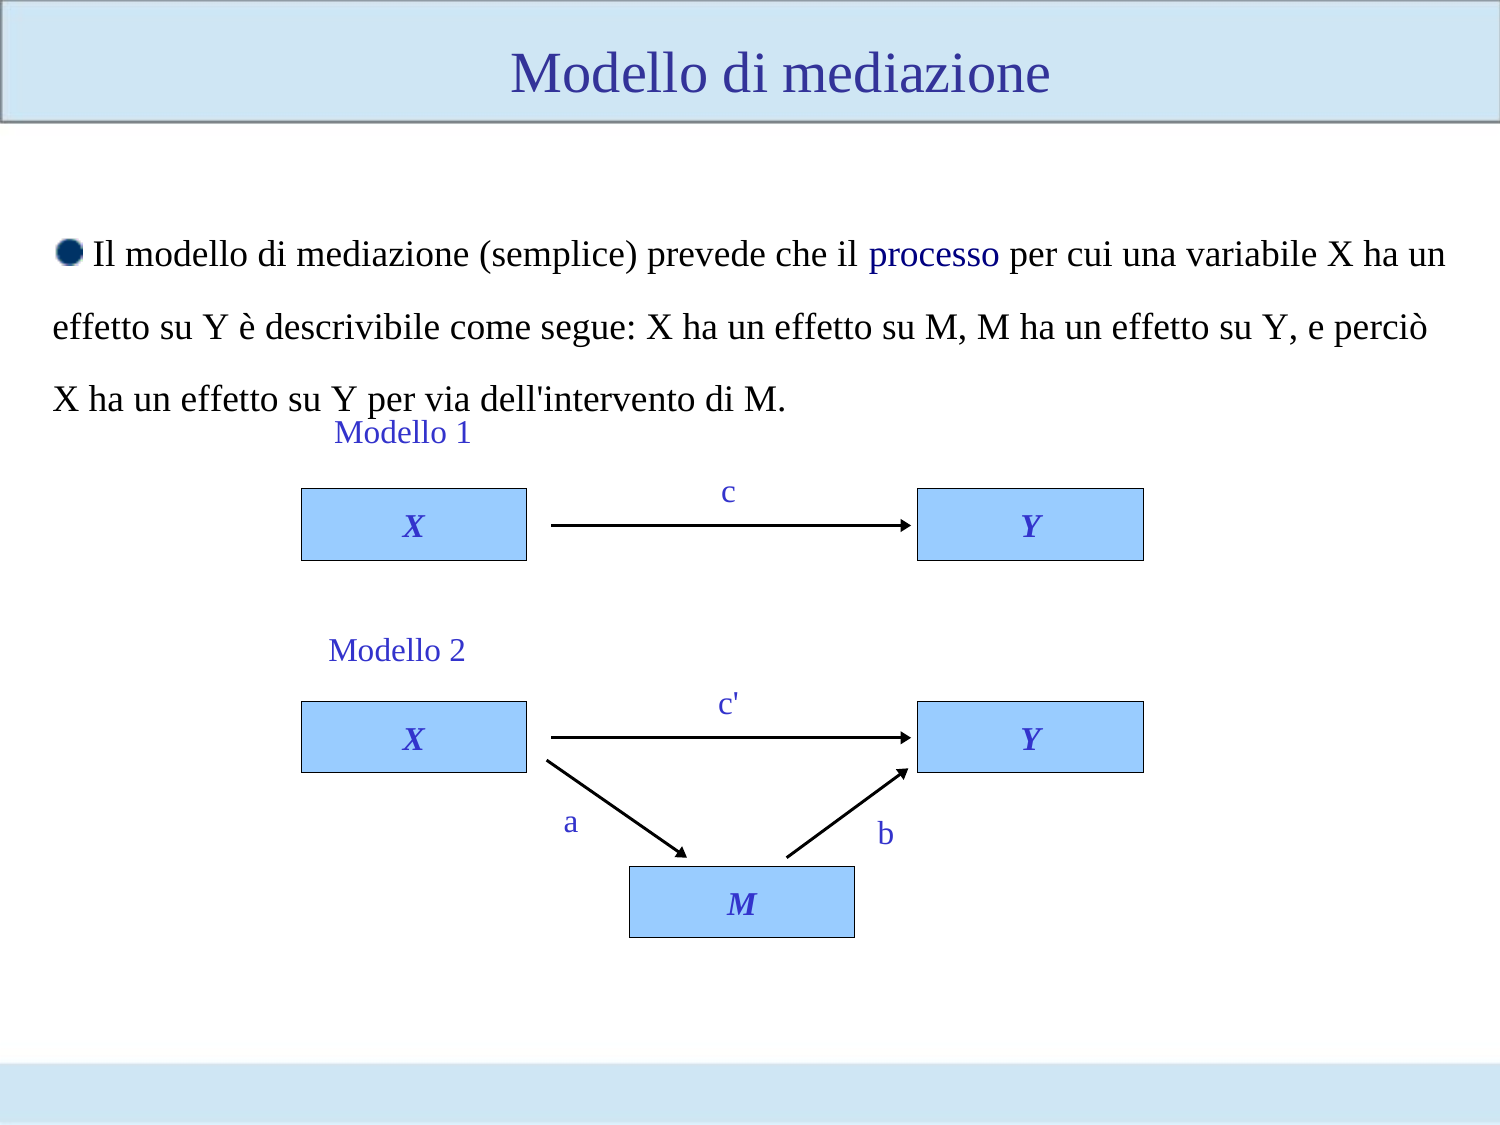

# Modello di mediazione
 Il modello di mediazione (semplice) prevede che il processo per cui una variabile X ha un effetto su Y è descrivibile come segue: X ha un effetto su M, M ha un effetto su Y, e perciò X ha un effetto su Y per via dell'intervento di M.
Modello 1
c
X
Y
Modello 2
c'
X
Y
a
b
M